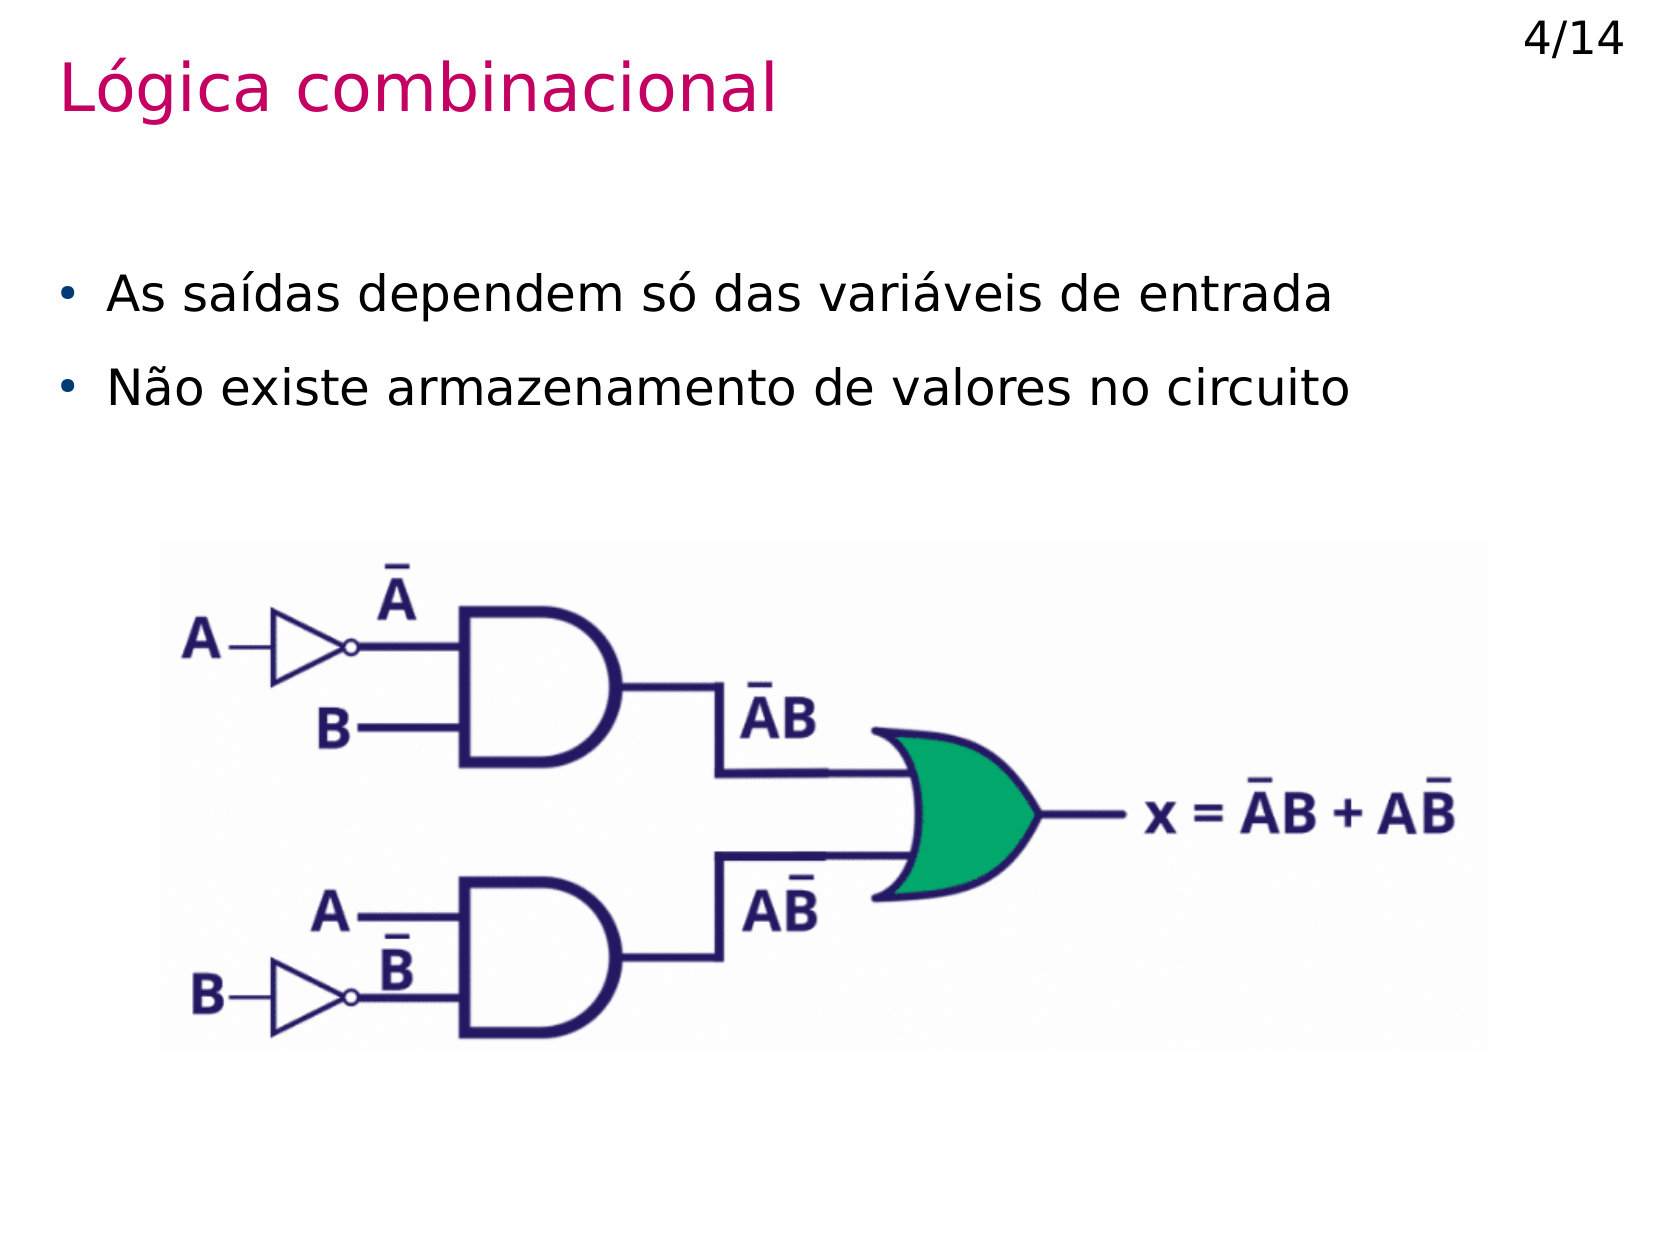

4
# Lógica combinacional
As saídas dependem só das variáveis de entrada
Não existe armazenamento de valores no circuito